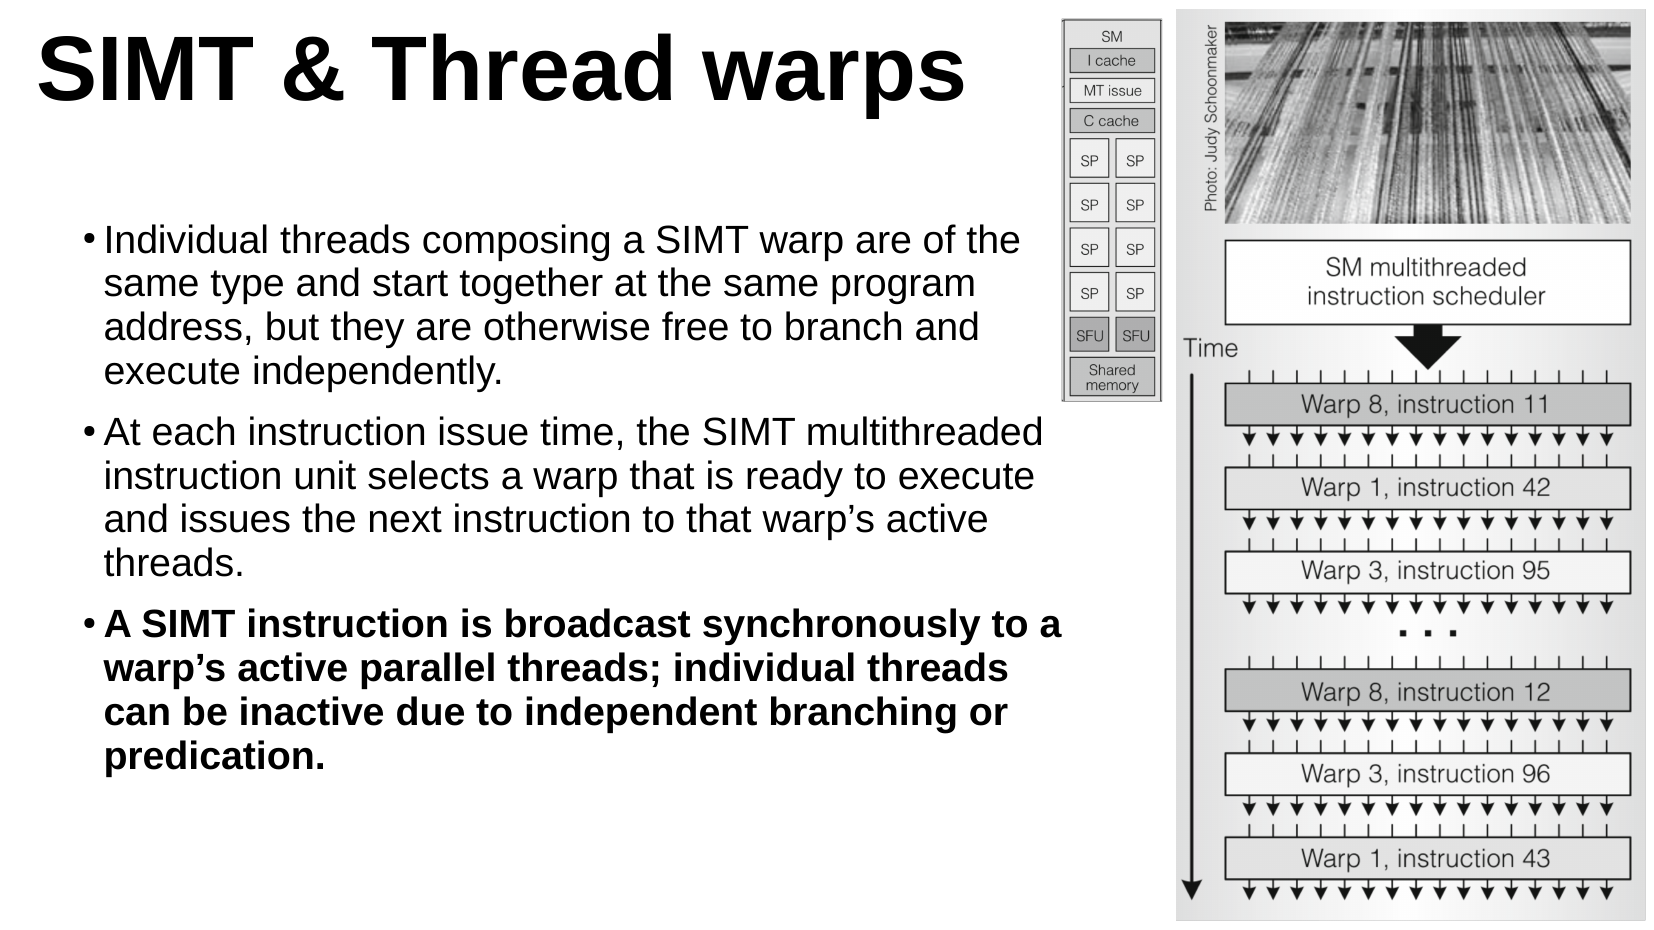

# SIMT & Thread warps
Individual threads composing a SIMT warp are of the same type and start together at the same program address, but they are otherwise free to branch and execute independently.
At each instruction issue time, the SIMT multithreaded instruction unit selects a warp that is ready to execute and issues the next instruction to that warp’s active threads.
A SIMT instruction is broadcast synchronously to a warp’s active parallel threads; individual threads can be inactive due to independent branching or predication.